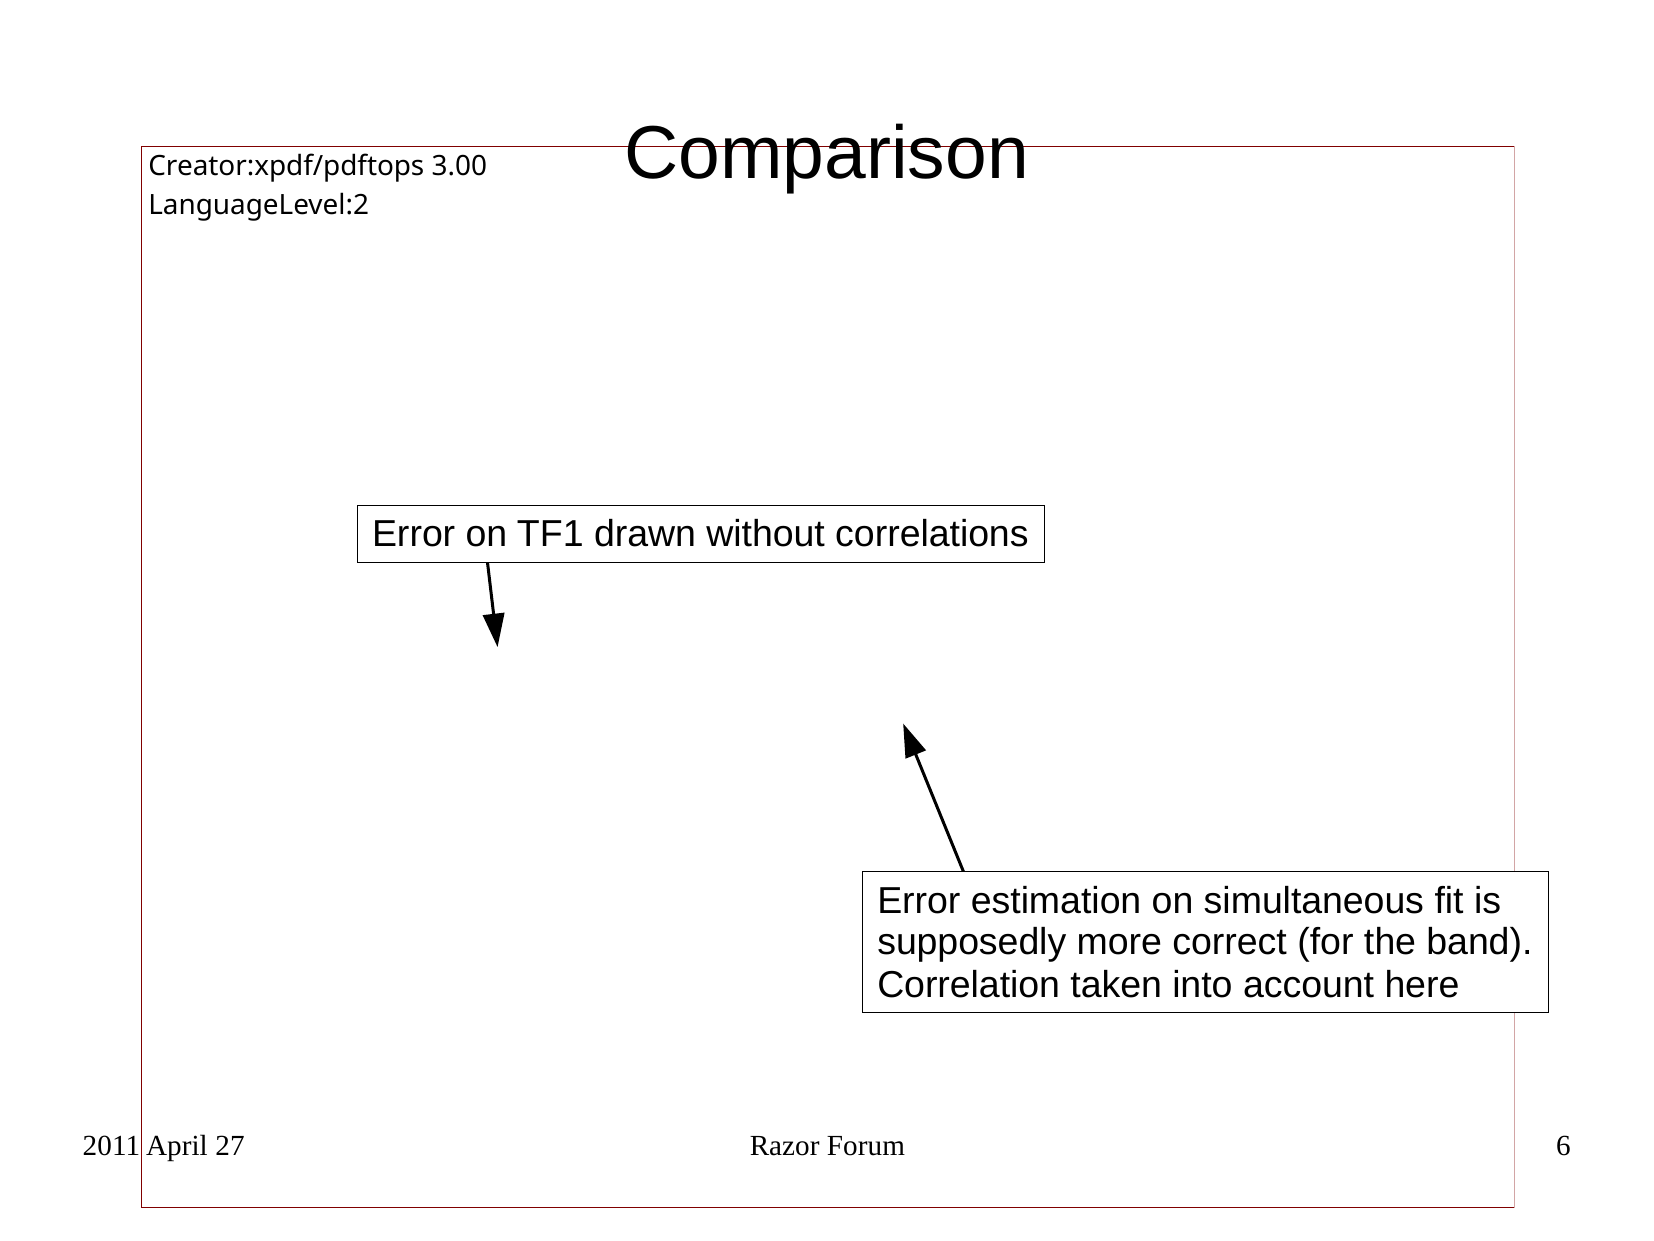

# Comparison
Error on TF1 drawn without correlations
Error estimation on simultaneous fit is supposedly more correct (for the band).
Correlation taken into account here
2011 April 27
Razor Forum
6